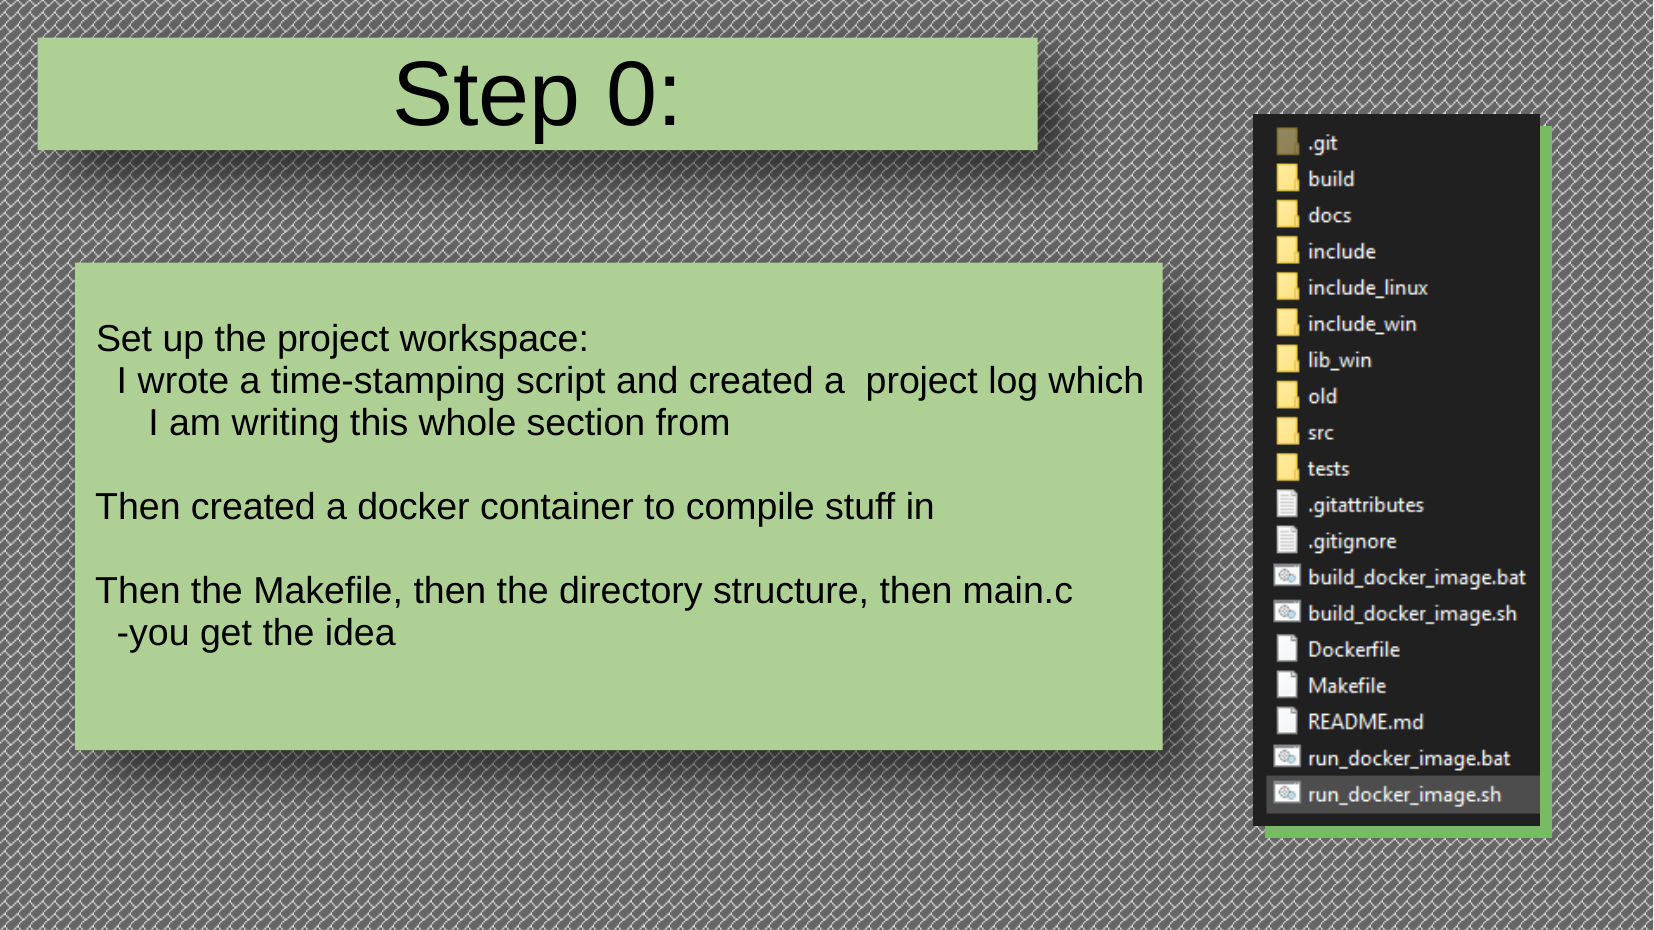

# Step 0:
 Set up the project workspace:
 I wrote a time-stamping script and created a project log which I am writing this whole section from
 Then created a docker container to compile stuff in
 Then the Makefile, then the directory structure, then main.c
 -you get the idea